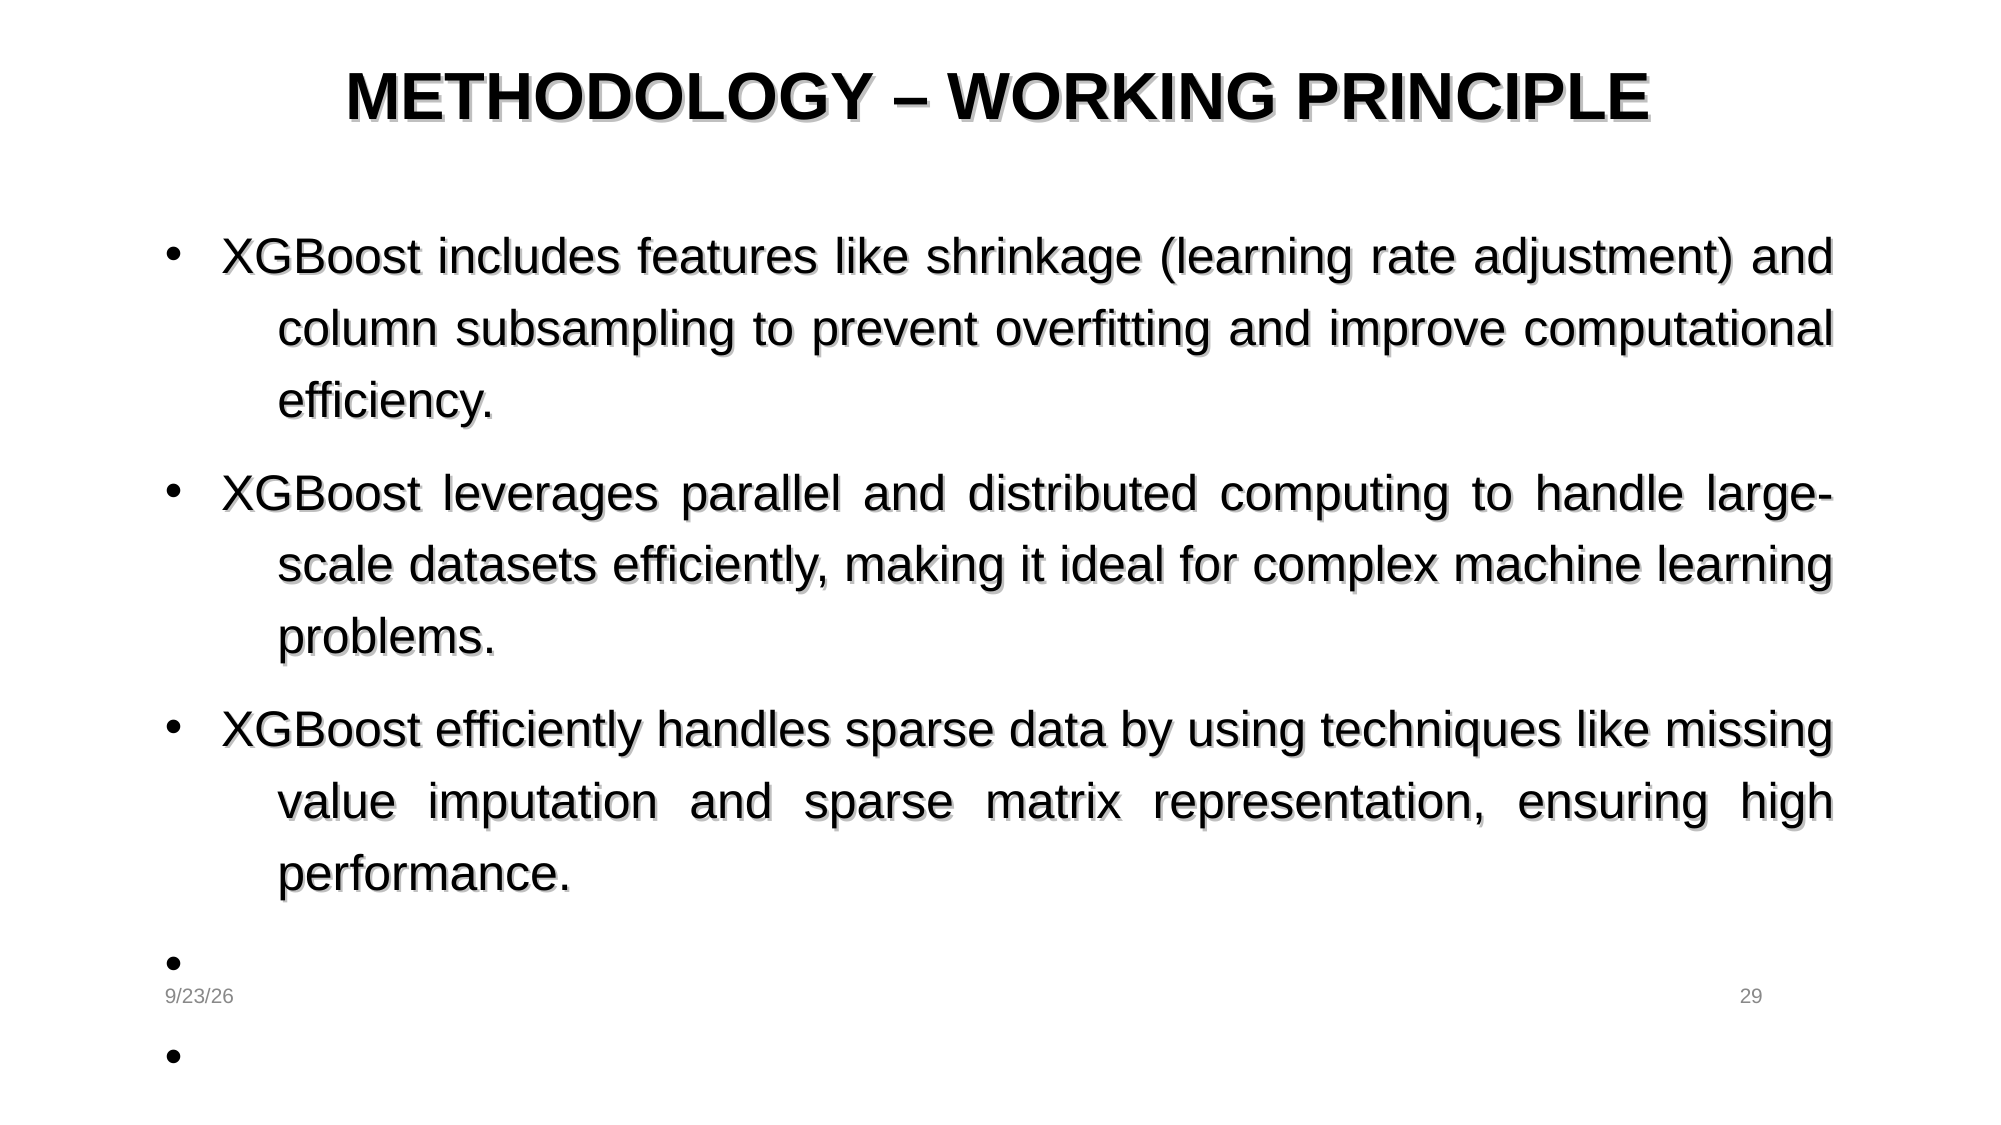

# Methodology – Working principle
XGBoost includes features like shrinkage (learning rate adjustment) and column subsampling to prevent overfitting and improve computational efficiency.
XGBoost leverages parallel and distributed computing to handle large-scale datasets efficiently, making it ideal for complex machine learning problems.
XGBoost efficiently handles sparse data by using techniques like missing value imputation and sparse matrix representation, ensuring high performance.